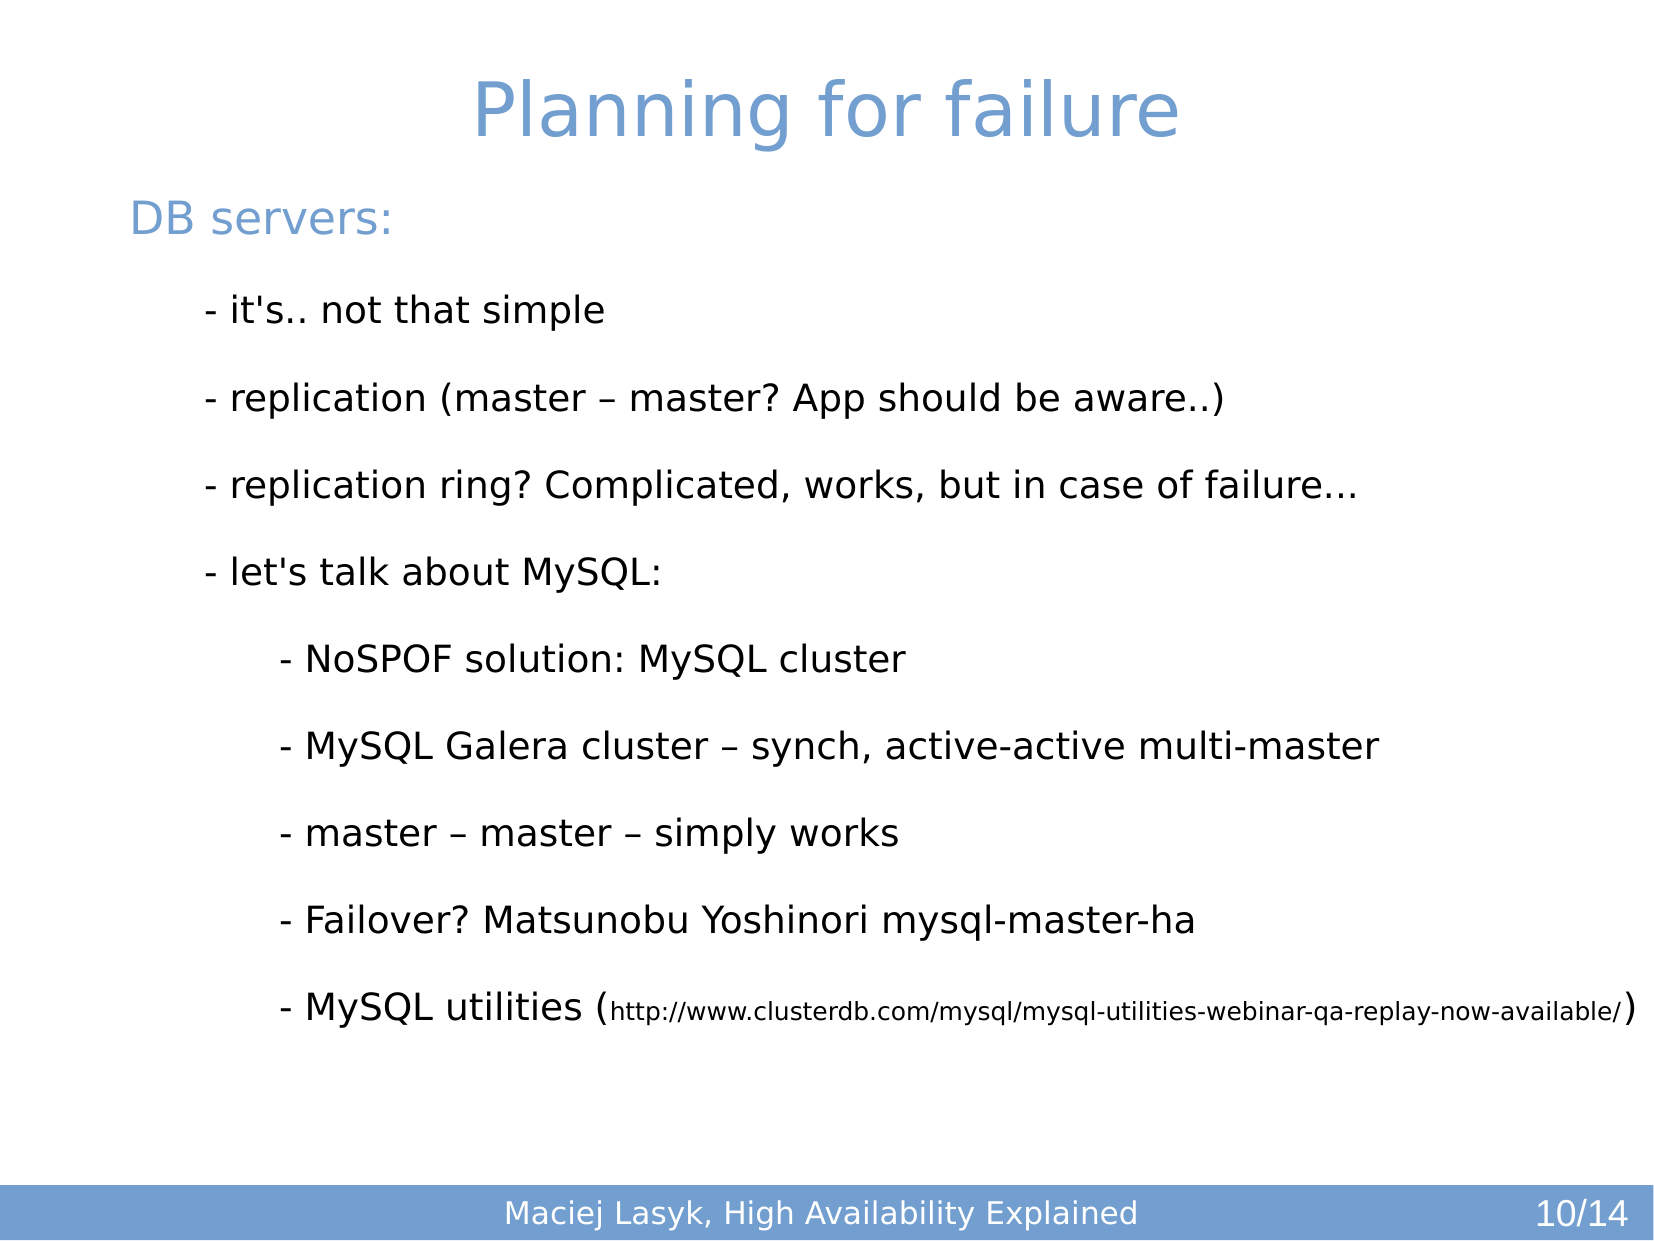

Planning for failure
DB servers:
	- it's.. not that simple
	- replication (master – master? App should be aware..)
	- replication ring? Complicated, works, but in case of failure...
	- let's talk about MySQL:
		- NoSPOF solution: MySQL cluster
		- MySQL Galera cluster – synch, active-active multi-master
		- master – master – simply works
		- Failover? Matsunobu Yoshinori mysql-master-ha
		- MySQL utilities (http://www.clusterdb.com/mysql/mysql-utilities-webinar-qa-replay-now-available/)
 10/14
Maciej Lasyk, High Availability Explained